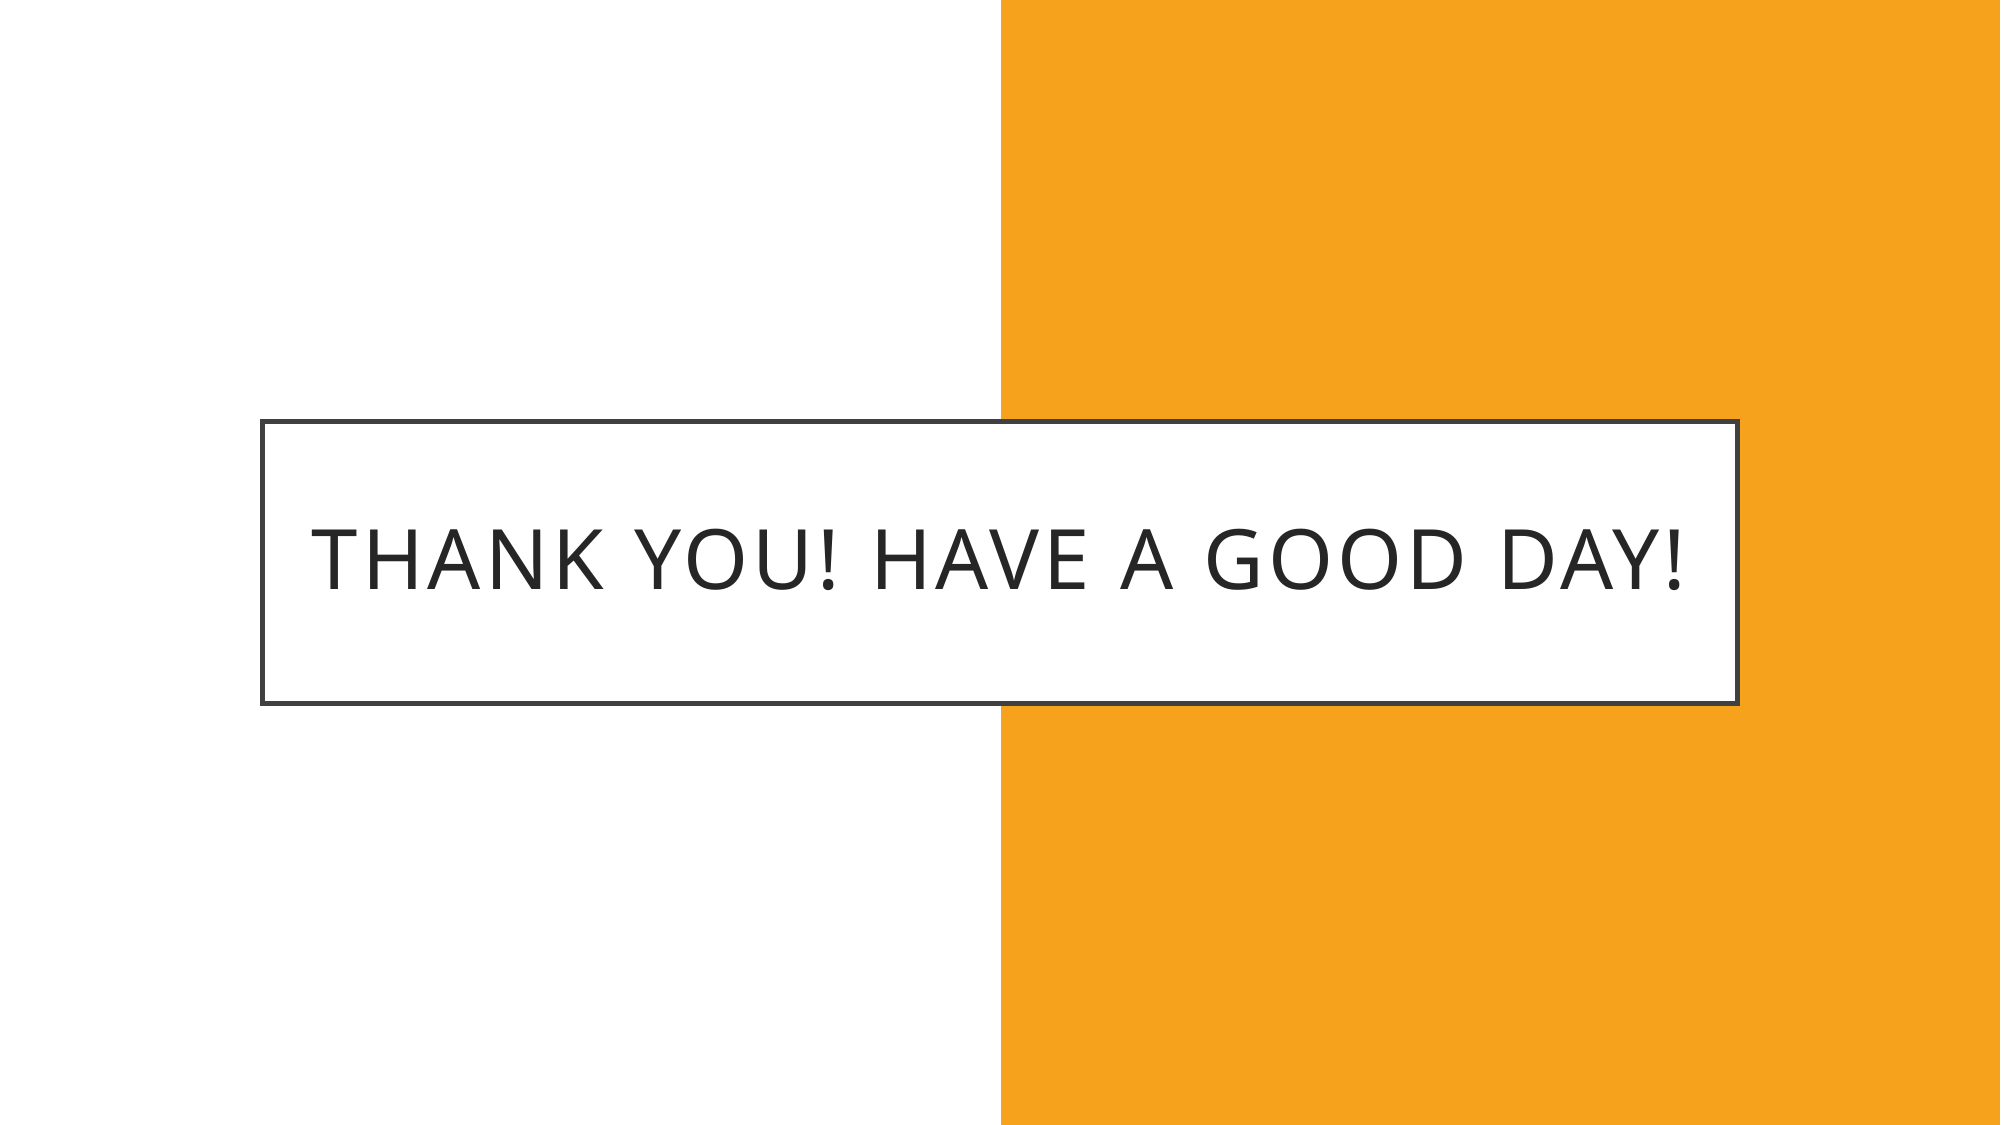

# Thank you! Have a good day!